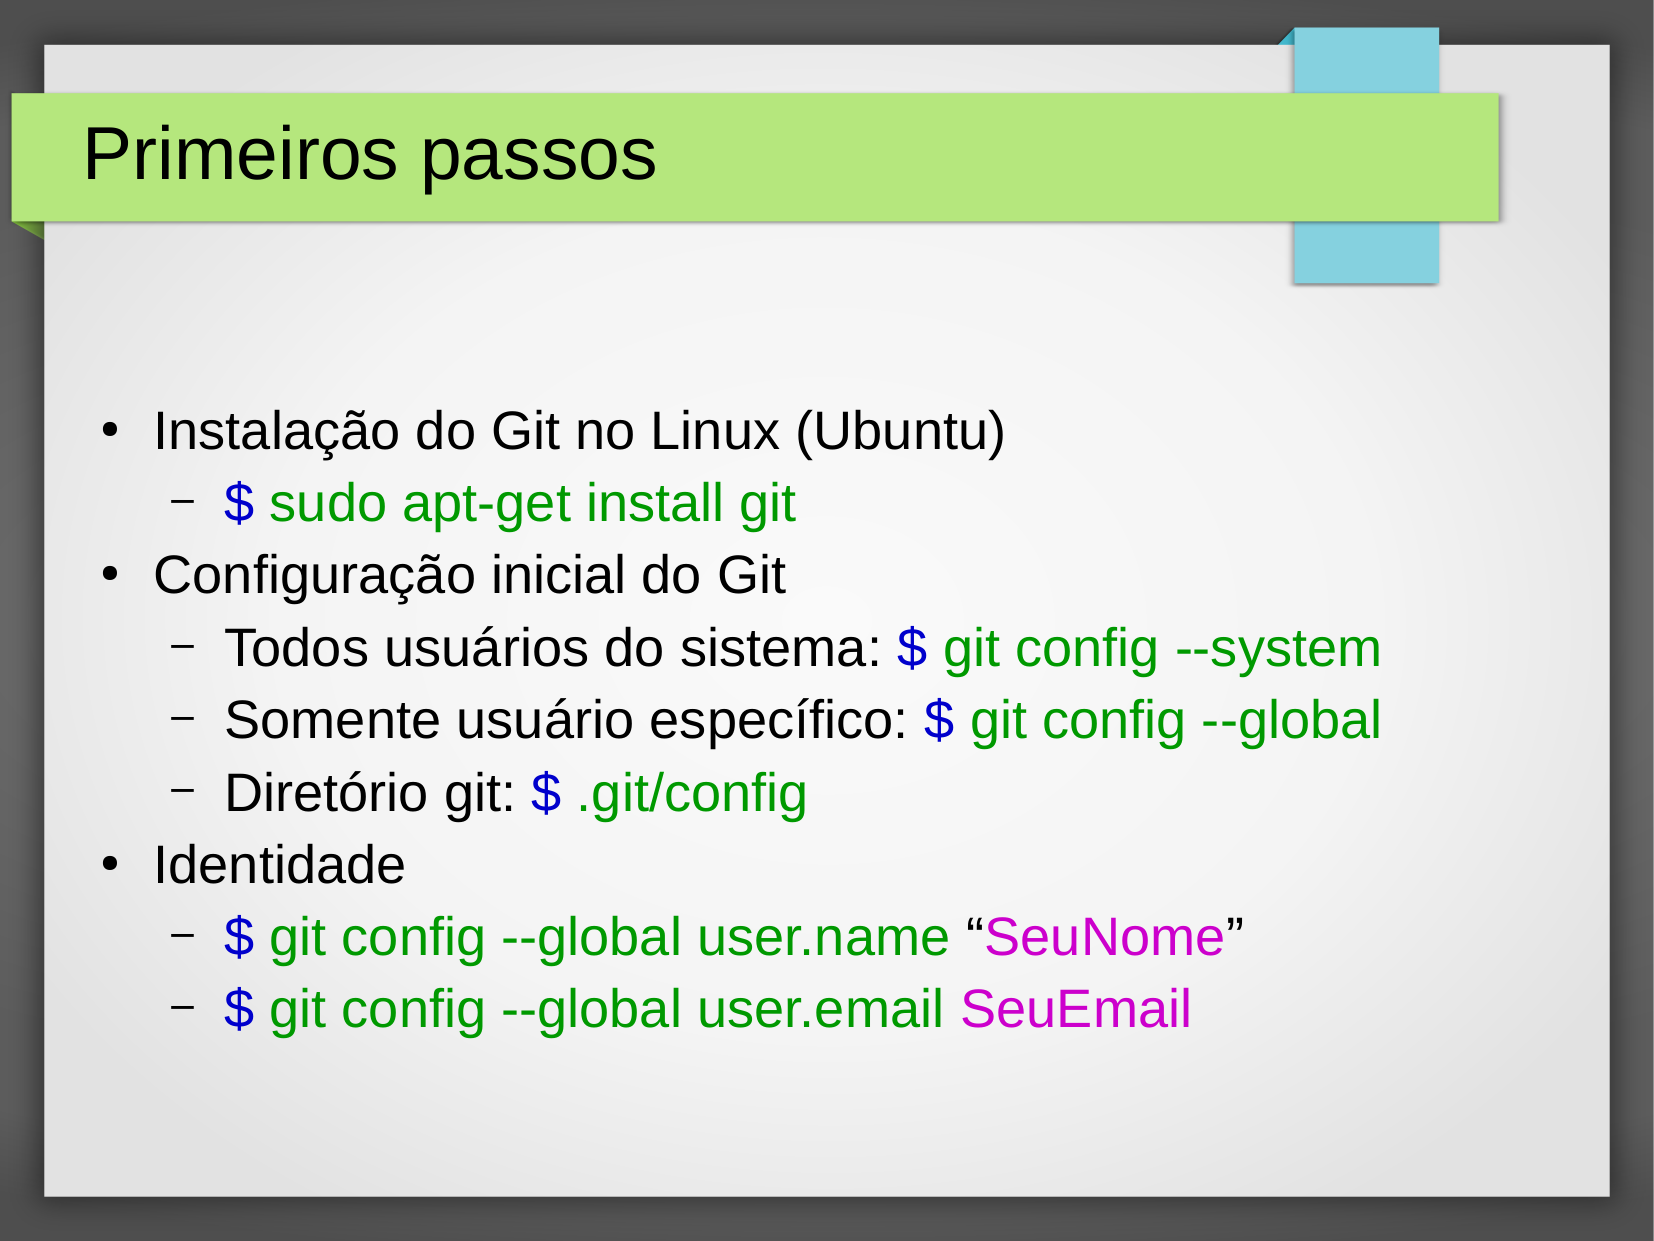

# Primeiros passos
Instalação do Git no Linux (Ubuntu)
$ sudo apt-get install git
Configuração inicial do Git
Todos usuários do sistema: $ git config --system
Somente usuário específico: $ git config --global
Diretório git: $ .git/config
Identidade
$ git config --global user.name “SeuNome”
$ git config --global user.email SeuEmail